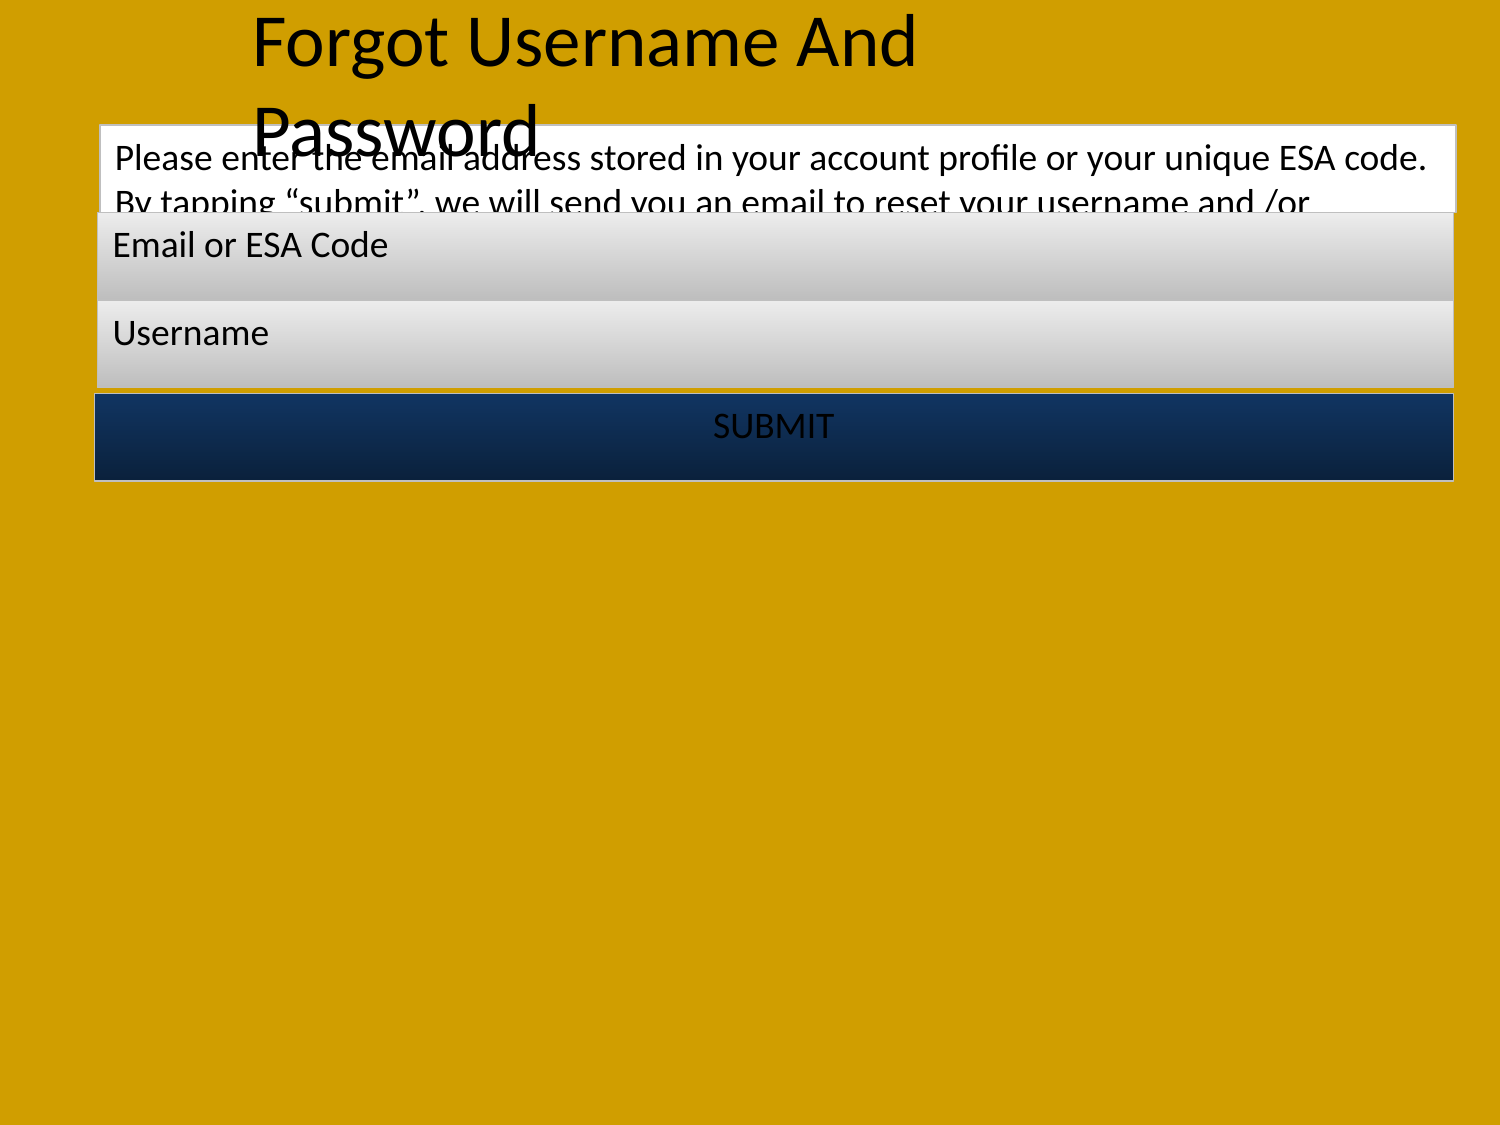

Forgot Username And Password
Please enter the email address stored in your account profile or your unique ESA code. By tapping “submit”, we will send you an email to reset your username and /or password.
Email or ESA Code
Username
SUBMIT